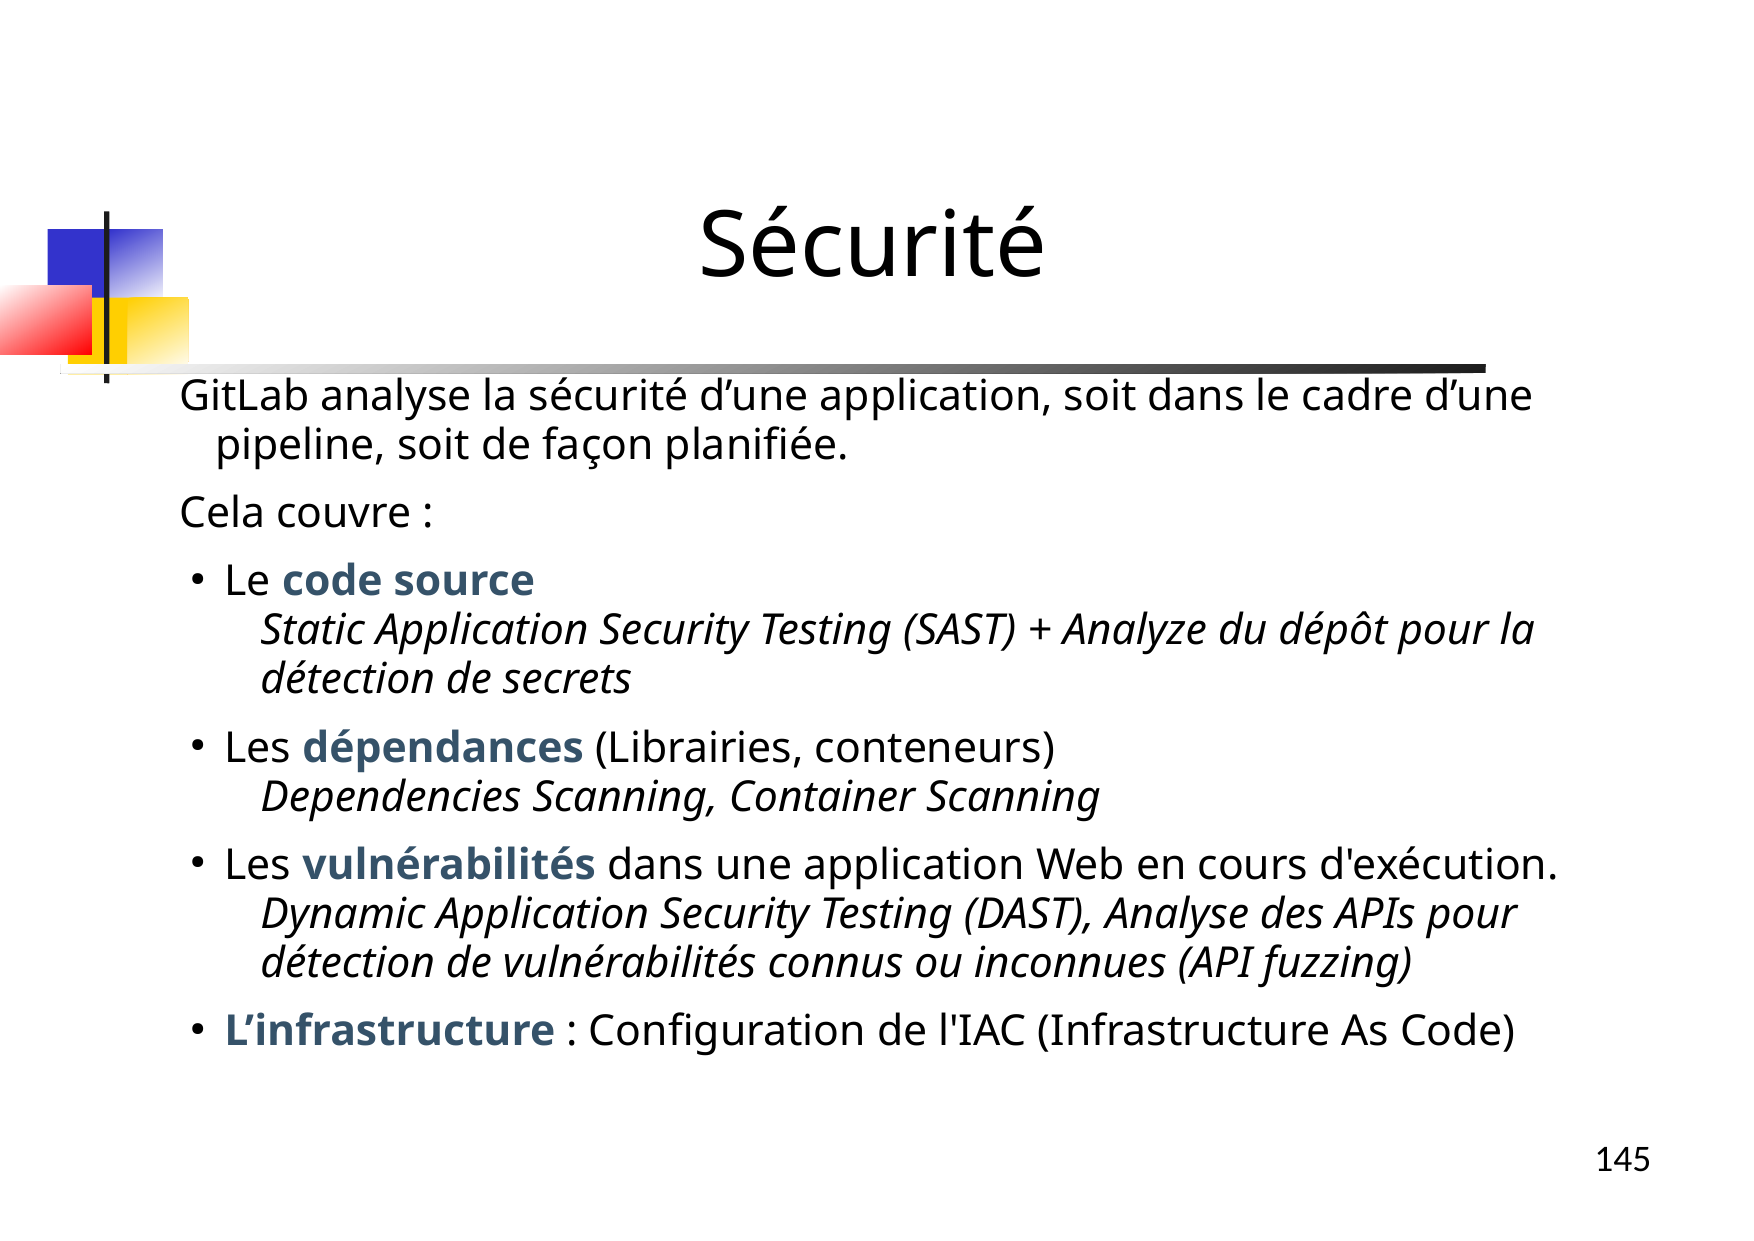

# Sécurité
GitLab analyse la sécurité d’une application, soit dans le cadre d’une pipeline, soit de façon planifiée.
Cela couvre :
Le code source
Static Application Security Testing (SAST) + Analyze du dépôt pour la détection de secrets
Les dépendances (Librairies, conteneurs)
Dependencies Scanning, Container Scanning
Les vulnérabilités dans une application Web en cours d'exécution.
Dynamic Application Security Testing (DAST), Analyse des APIs pour détection de vulnérabilités connus ou inconnues (API fuzzing)
L’infrastructure : Configuration de l'IAC (Infrastructure As Code)